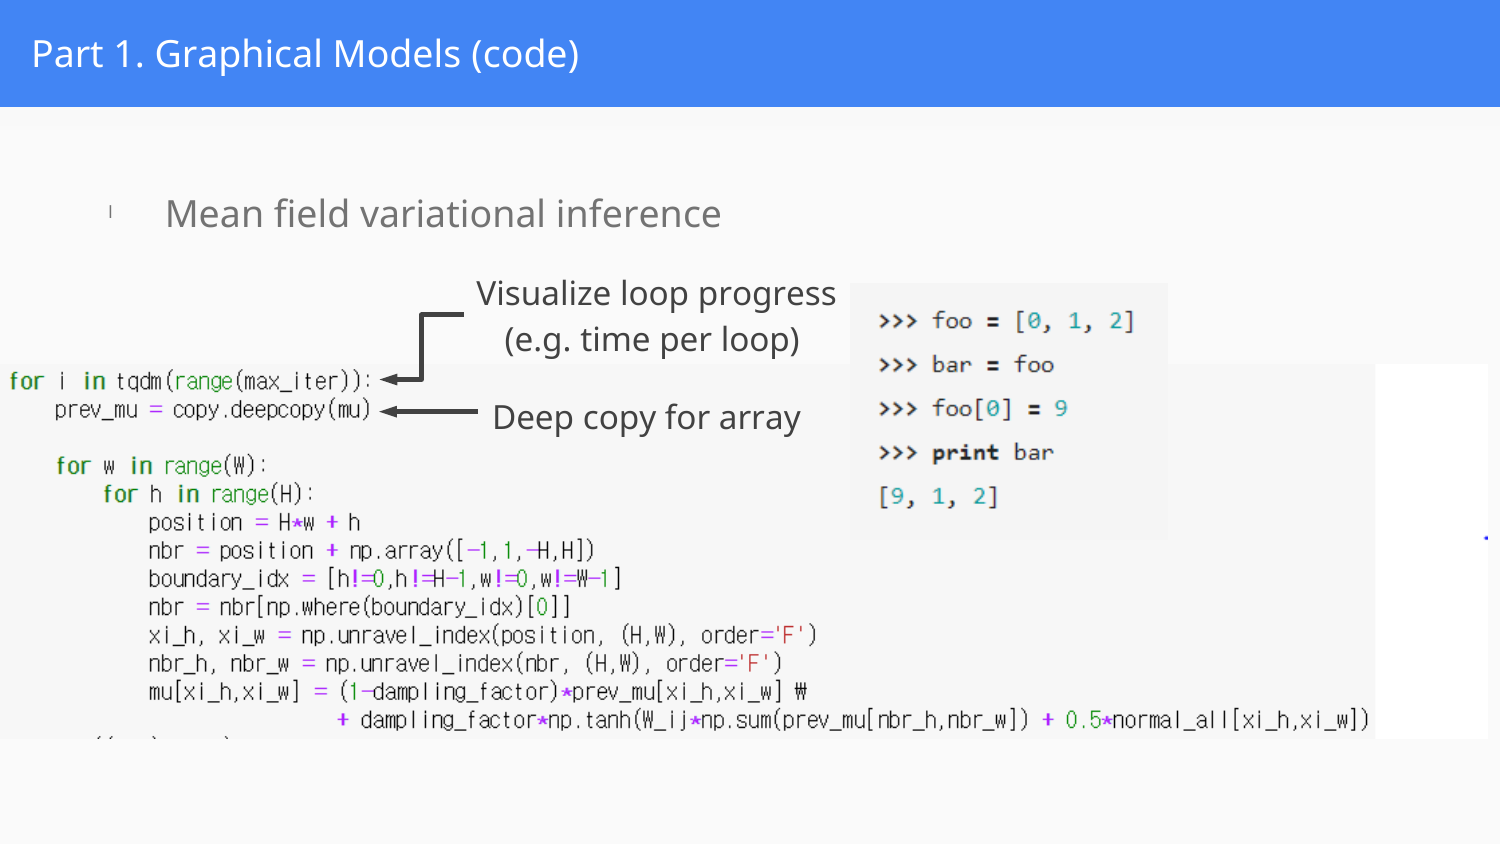

# Part 1. Graphical Models (code)
Mean field variational inference
Visualize loop progress
(e.g. time per loop)
Deep copy for array